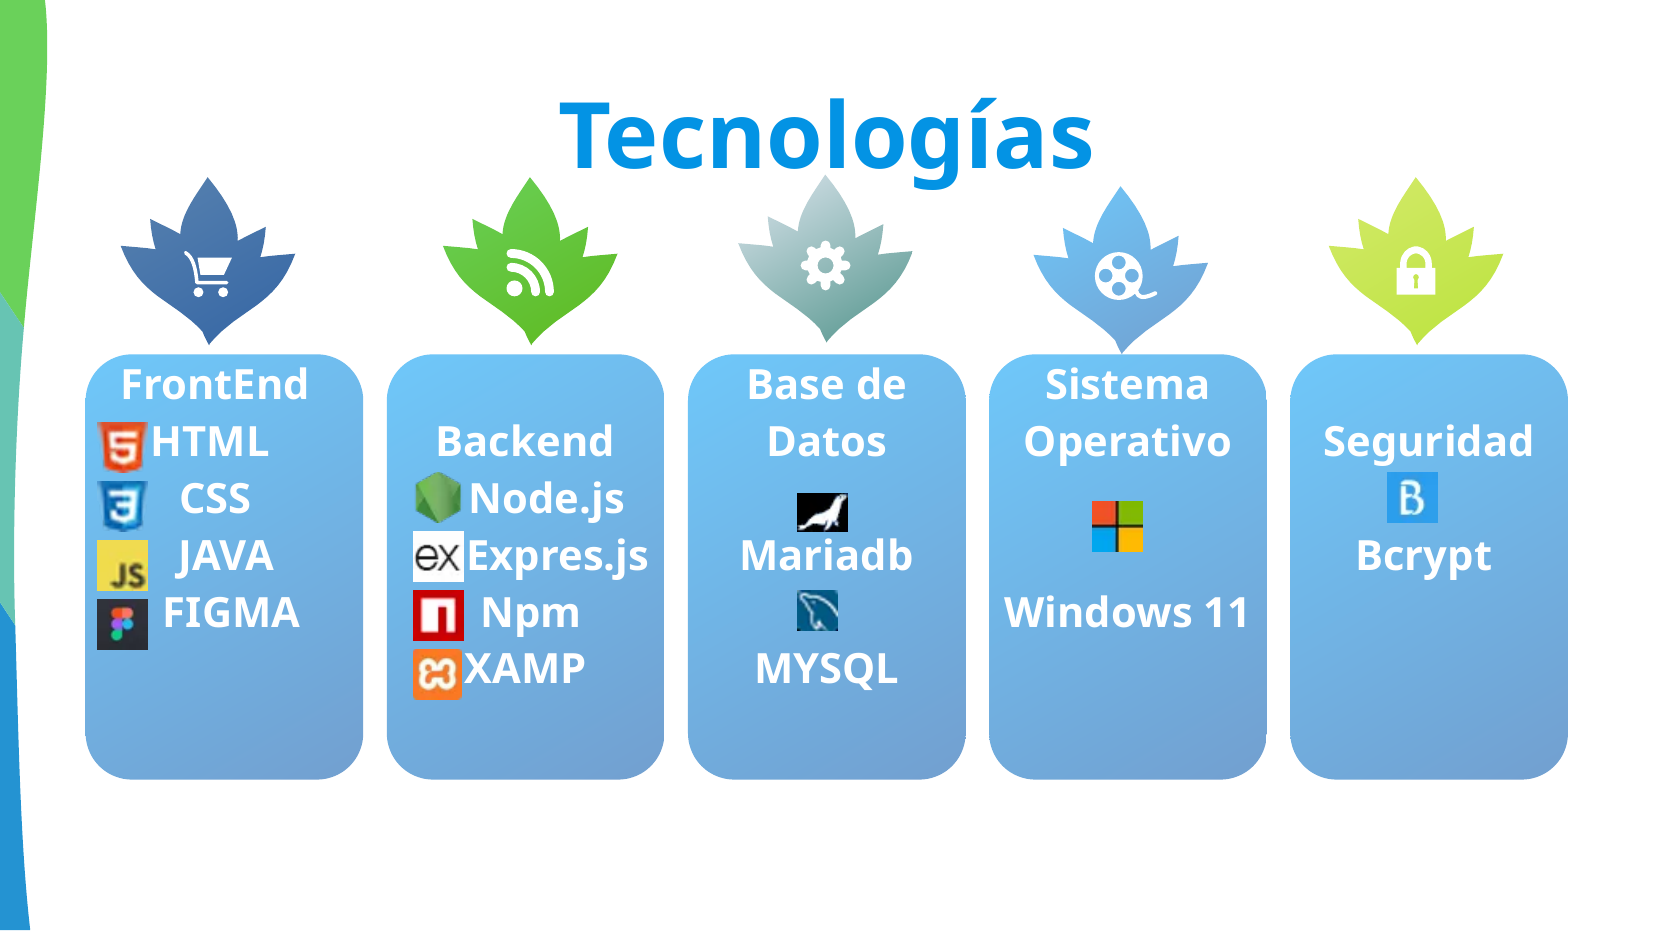

Tecnologías
# FrontEnd
HTML
CSS
 JAVA
 FIGMA
Backend
 Node.js
 Expres.js
 Npm
XAMP
Base de Datos
Mariadb
MYSQL
Sistema Operativo
Windows 11
Seguridad
Bcrypt